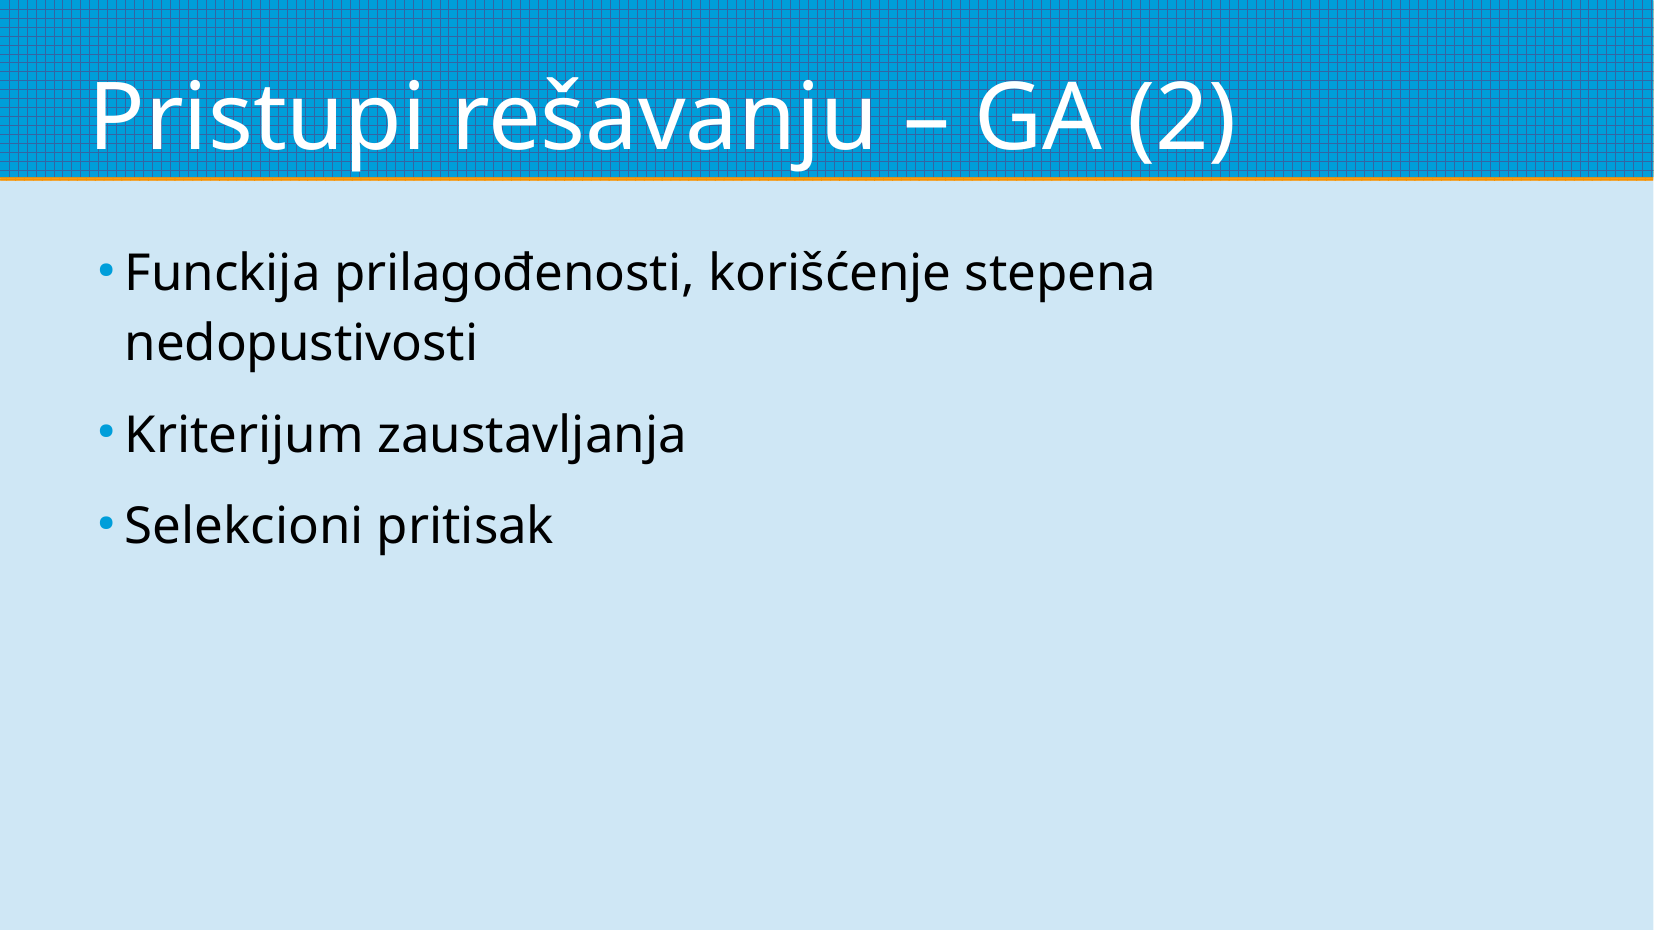

# Pristupi rešavanju – GA (2)
Funckija prilagođenosti, korišćenje stepena nedopustivosti
Kriterijum zaustavljanja
Selekcioni pritisak